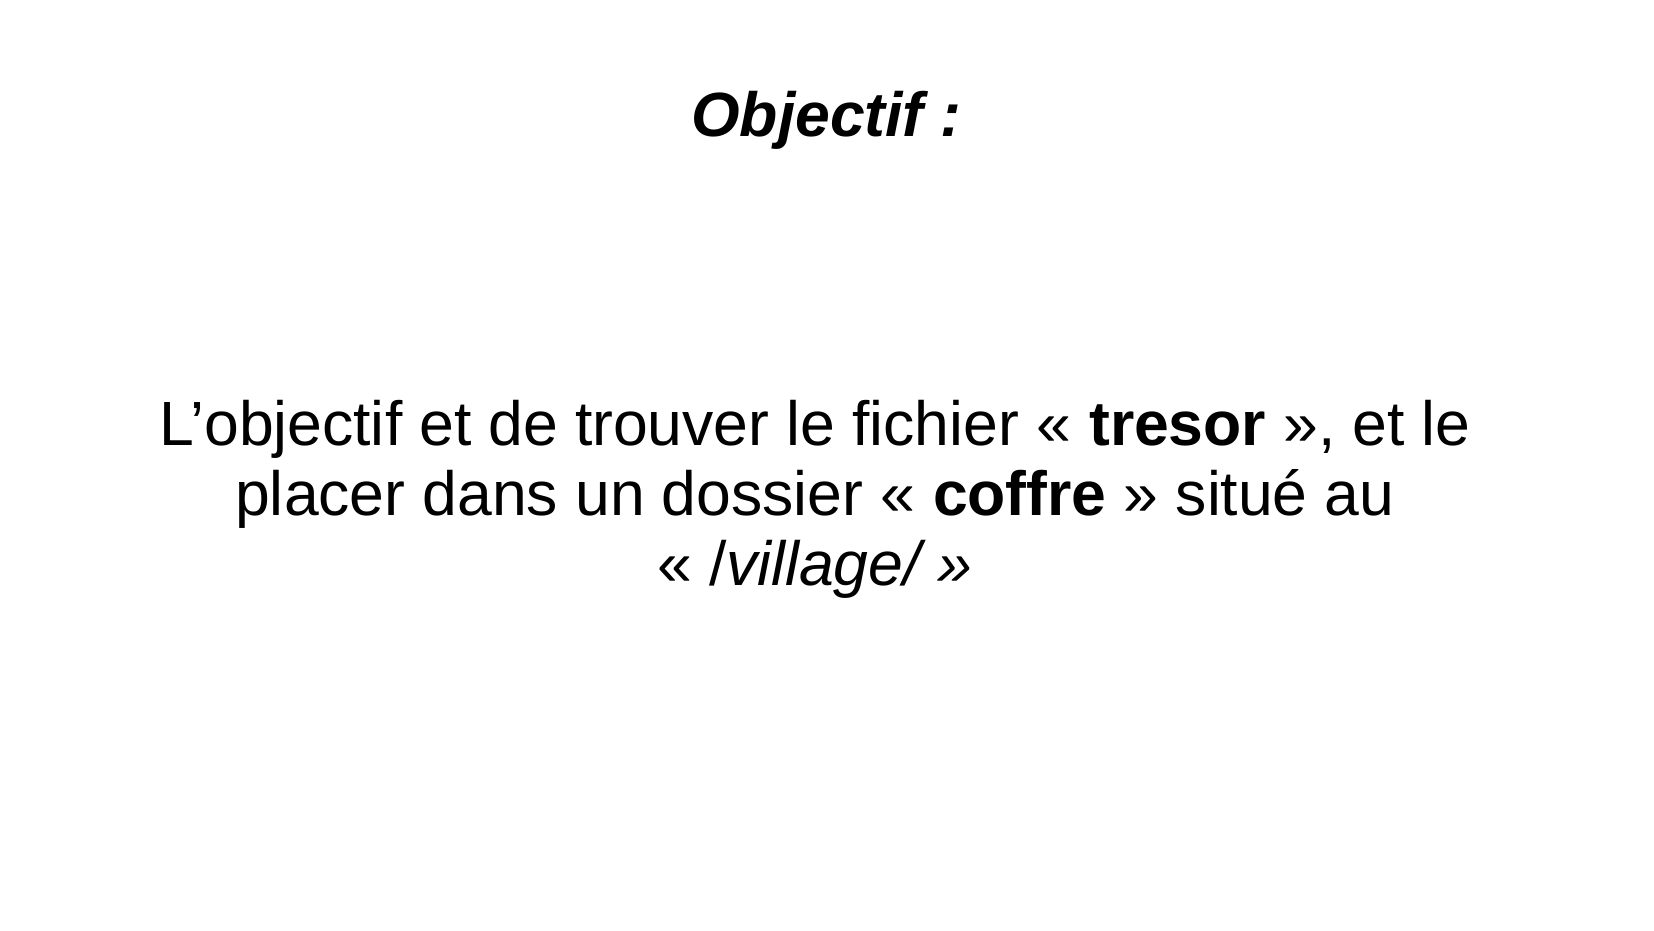

# Objectif :
L’objectif et de trouver le fichier « tresor », et le placer dans un dossier « coffre » situé au « /village/ »